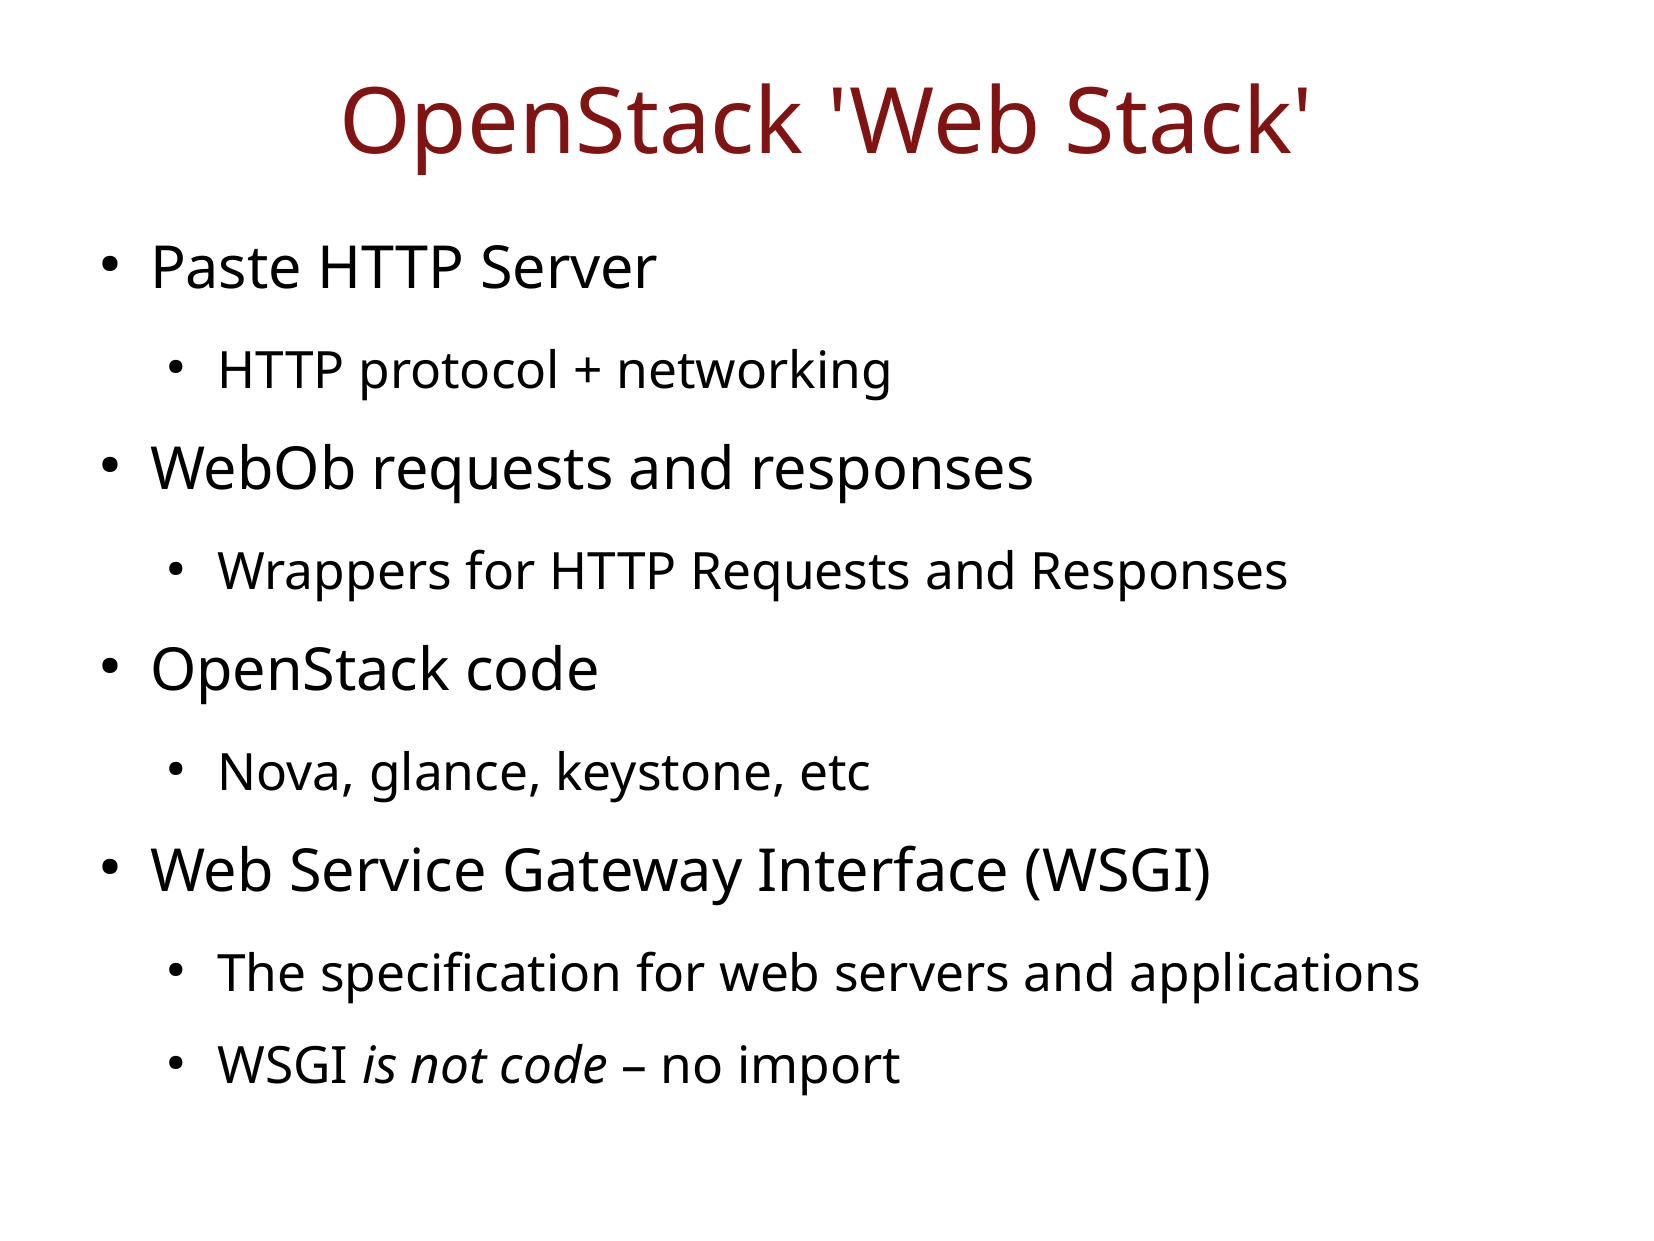

# OpenStack 'Web Stack'
Paste HTTP Server
HTTP protocol + networking
WebOb requests and responses
Wrappers for HTTP Requests and Responses
OpenStack code
Nova, glance, keystone, etc
Web Service Gateway Interface (WSGI)
The specification for web servers and applications
WSGI is not code – no import